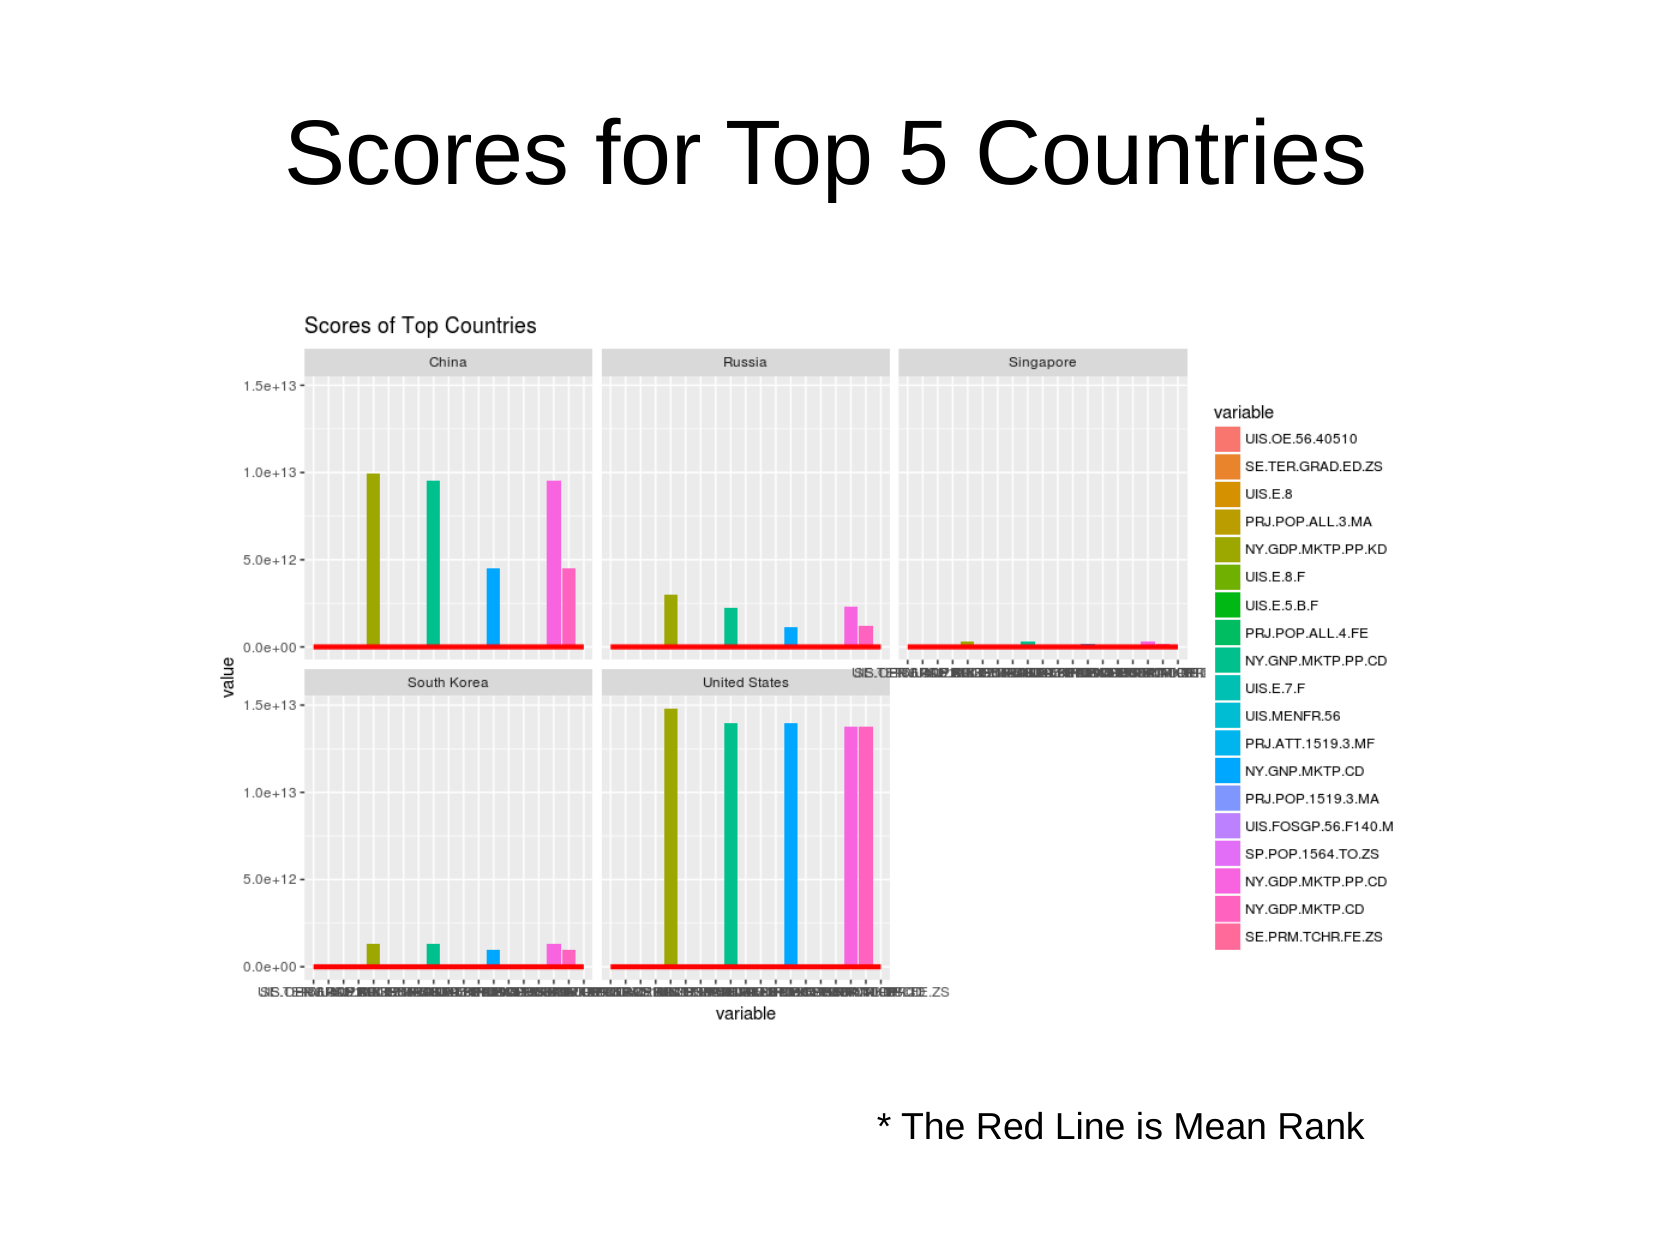

# Scores for Top 5 Countries
* The Red Line is Mean Rank